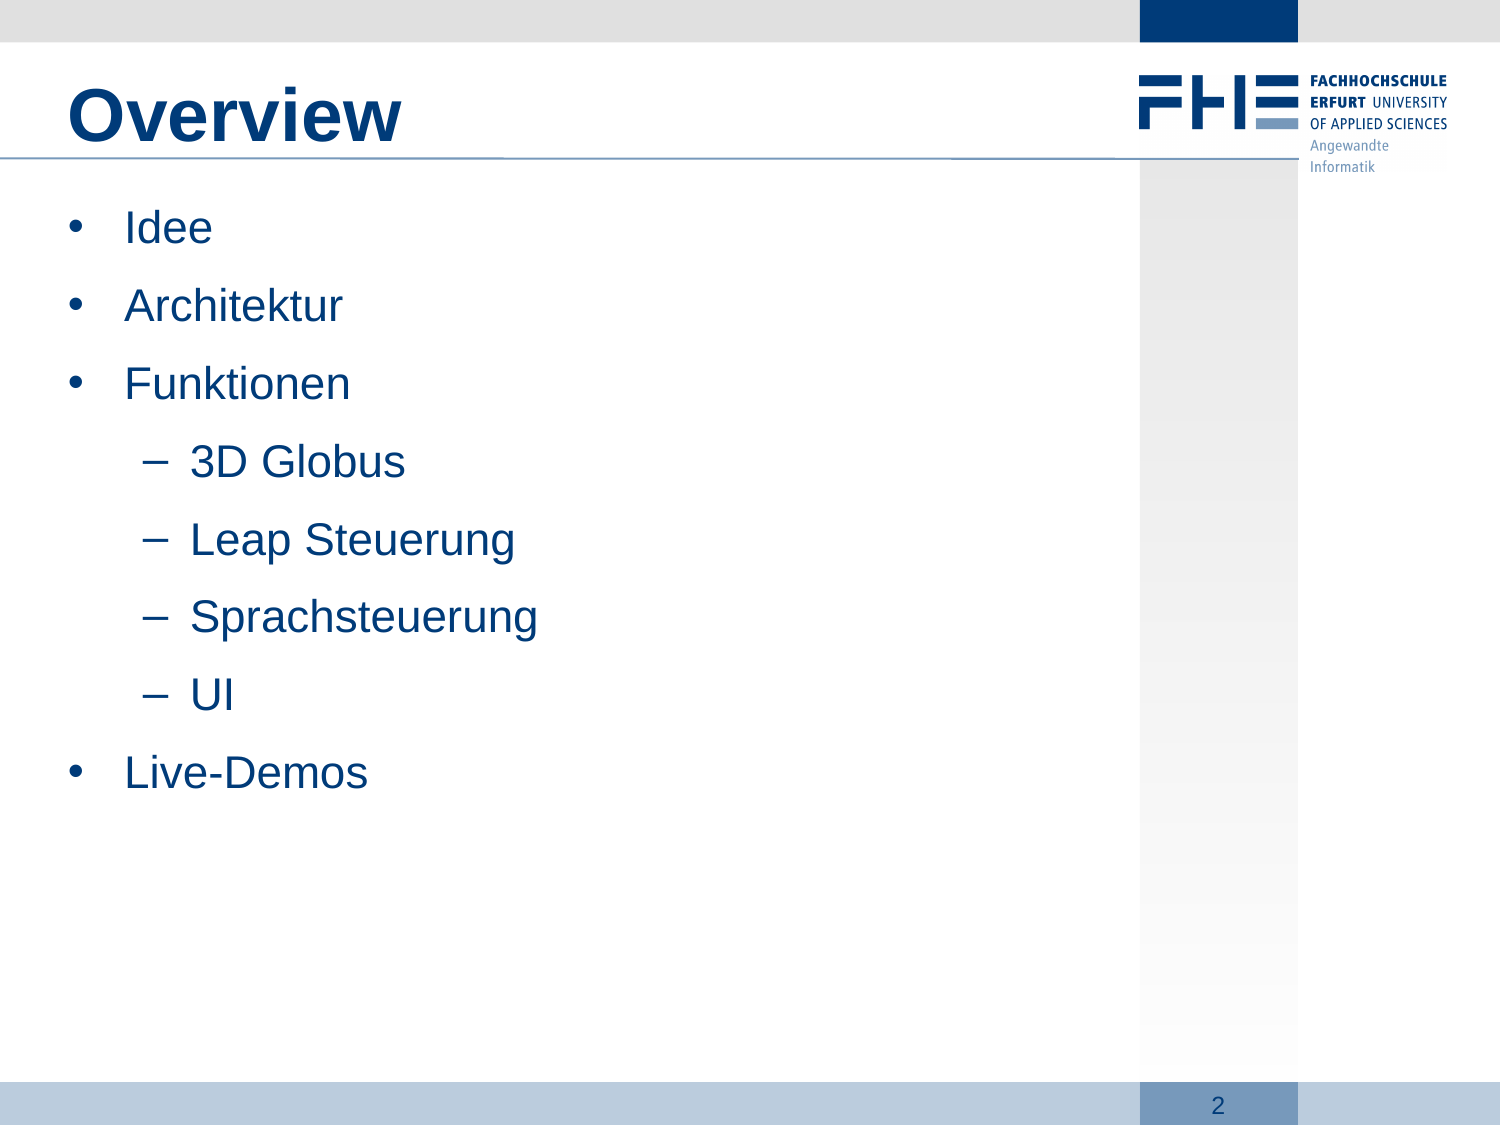

# Overview
Idee
Architektur
Funktionen
3D Globus
Leap Steuerung
Sprachsteuerung
UI
Live-Demos